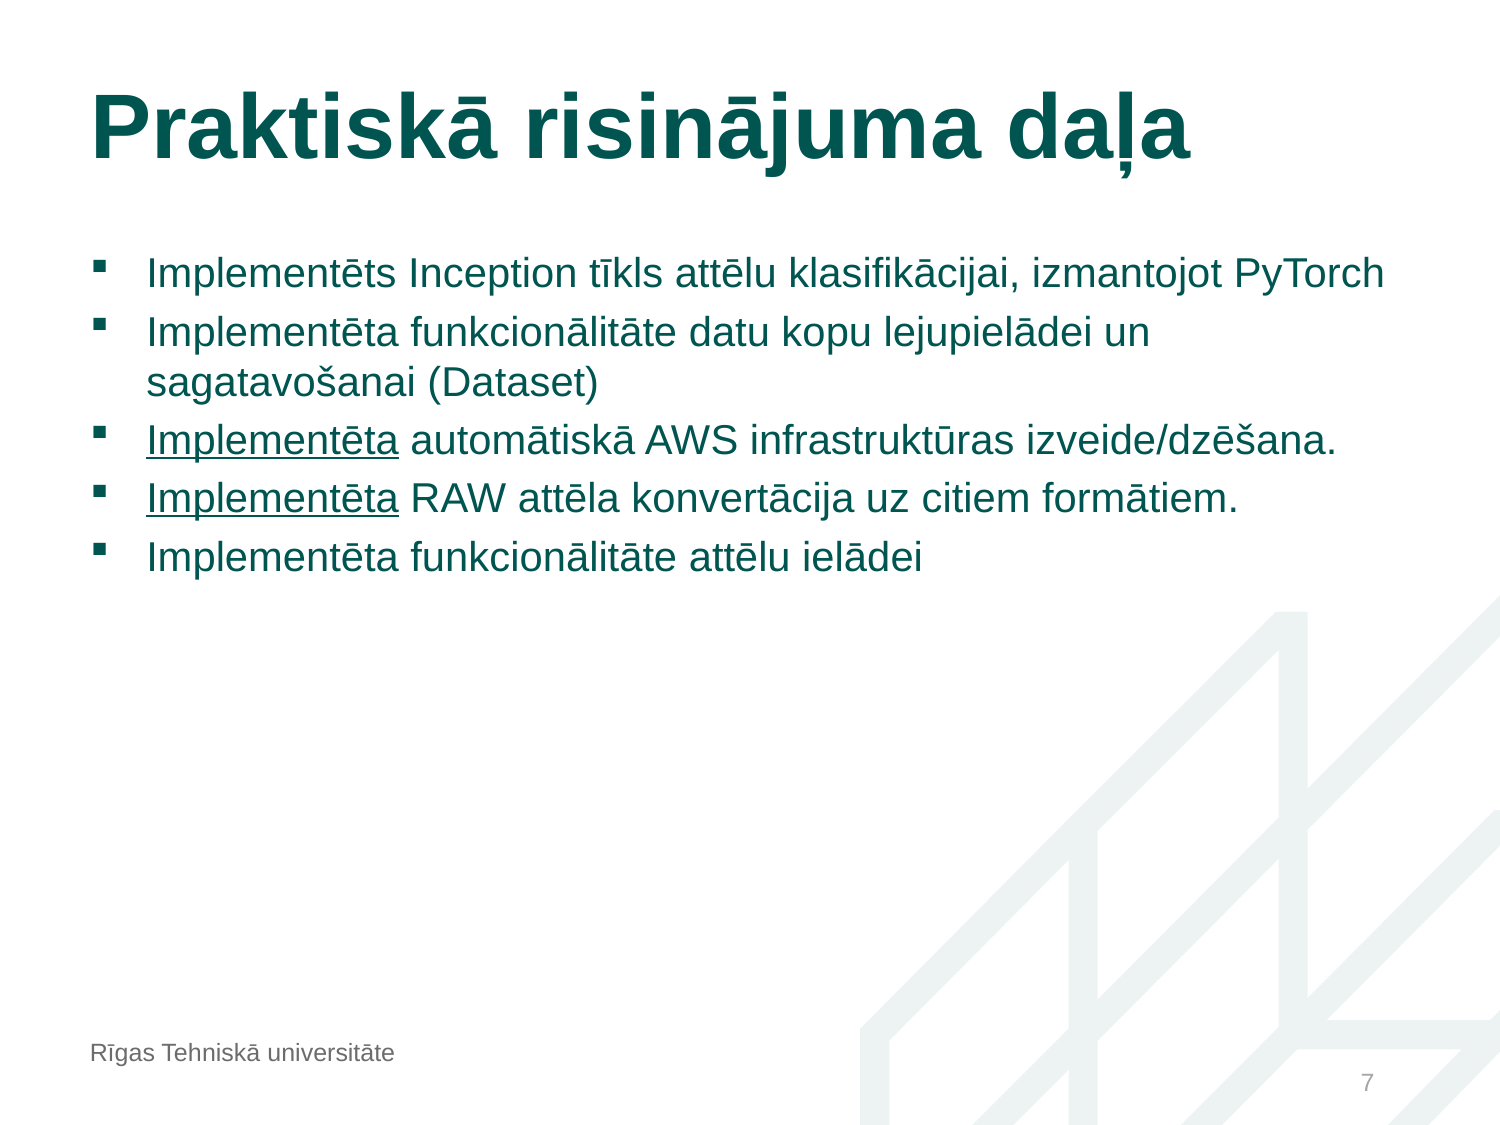

Praktiskā risinājuma daļa
# Implementēts Inception tīkls attēlu klasifikācijai, izmantojot PyTorch
Implementēta funkcionālitāte datu kopu lejupielādei un sagatavošanai (Dataset)
Implementēta automātiskā AWS infrastruktūras izveide/dzēšana.
Implementēta RAW attēla konvertācija uz citiem formātiem.
Implementēta funkcionālitāte attēlu ielādei
Rīgas Tehniskā universitāte